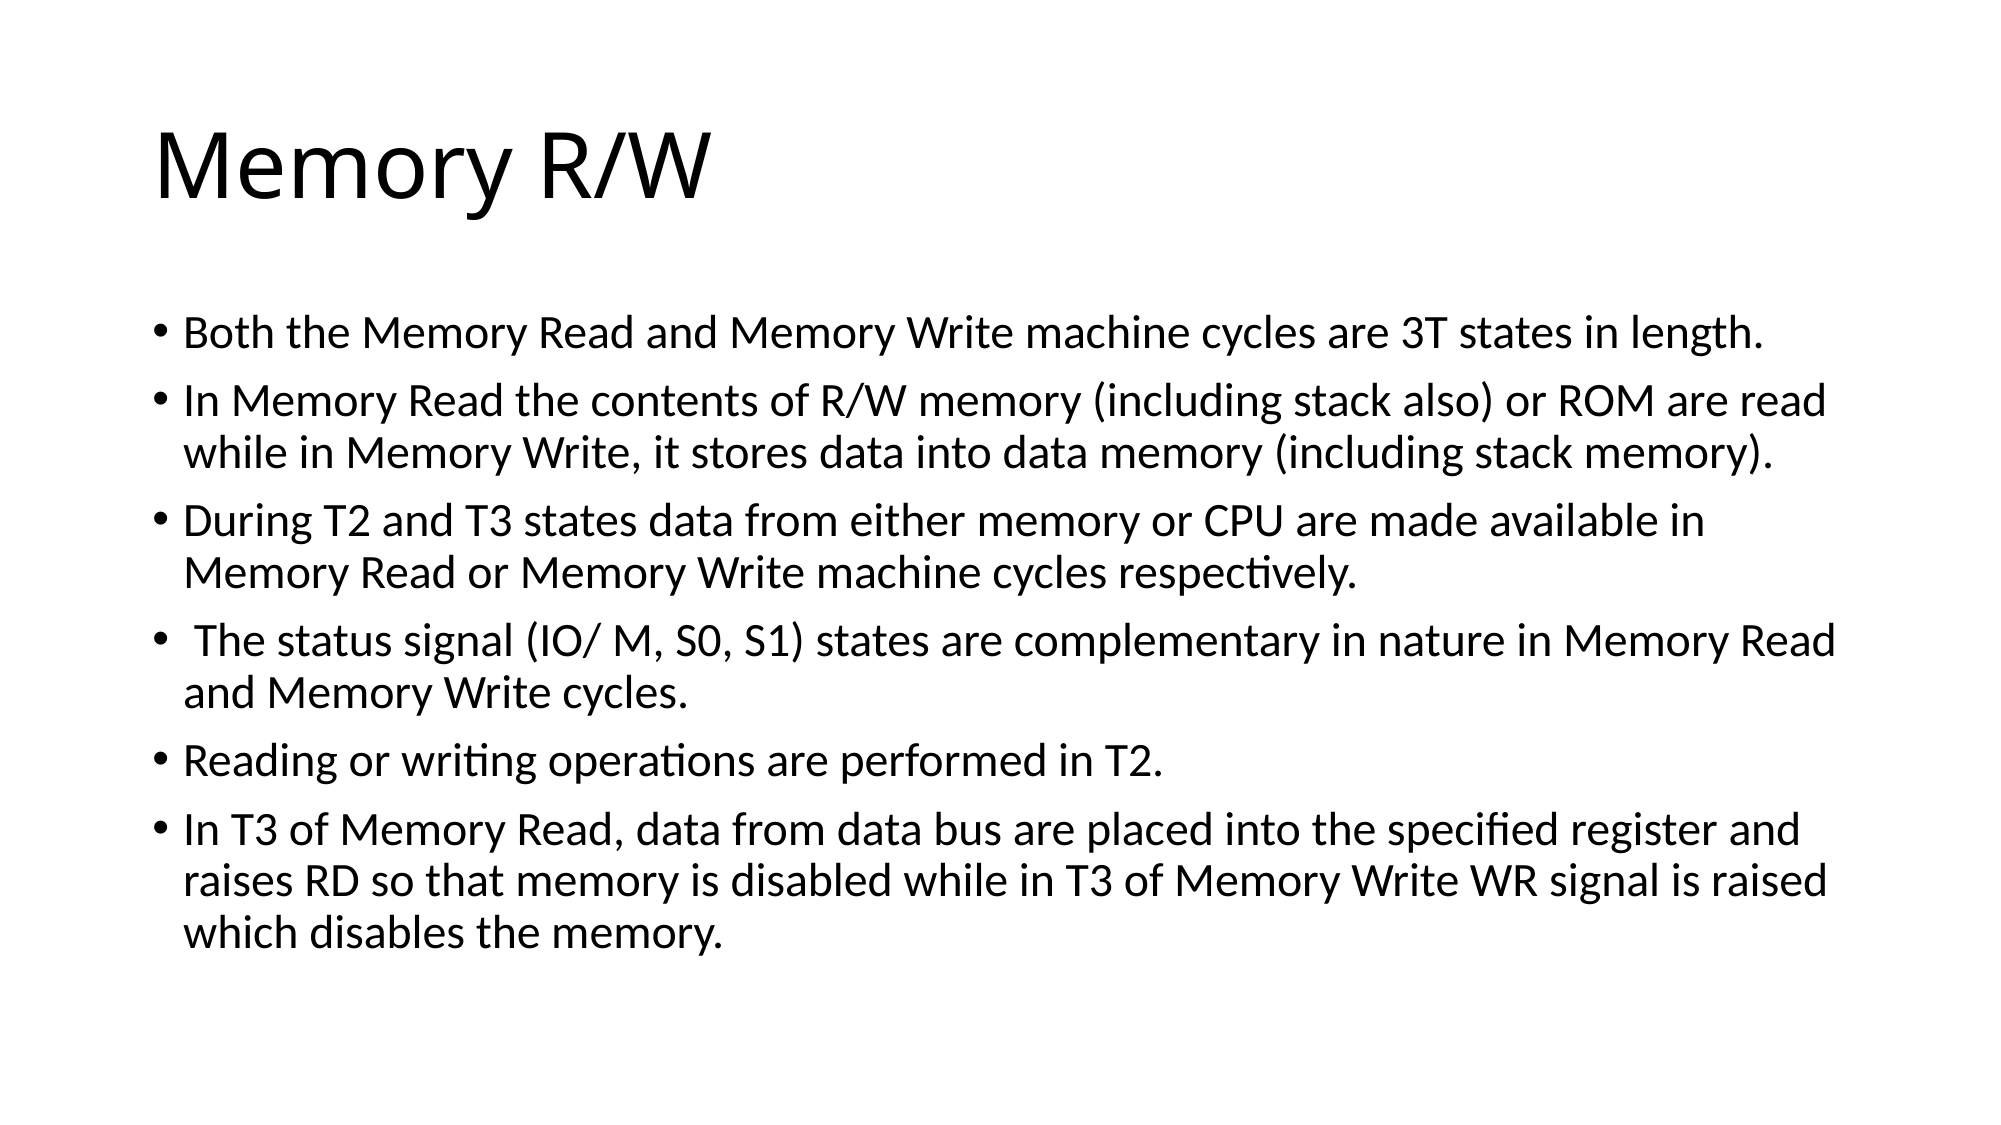

# Memory R/W
Both the Memory Read and Memory Write machine cycles are 3T states in length.
In Memory Read the contents of R/W memory (including stack also) or ROM are read while in Memory Write, it stores data into data memory (including stack memory).
During T2 and T3 states data from either memory or CPU are made available in Memory Read or Memory Write machine cycles respectively.
 The status signal (IO/ M, S0, S1) states are complementary in nature in Memory Read and Memory Write cycles.
Reading or writing operations are performed in T2.
In T3 of Memory Read, data from data bus are placed into the specified register and raises RD so that memory is disabled while in T3 of Memory Write WR signal is raised which disables the memory.